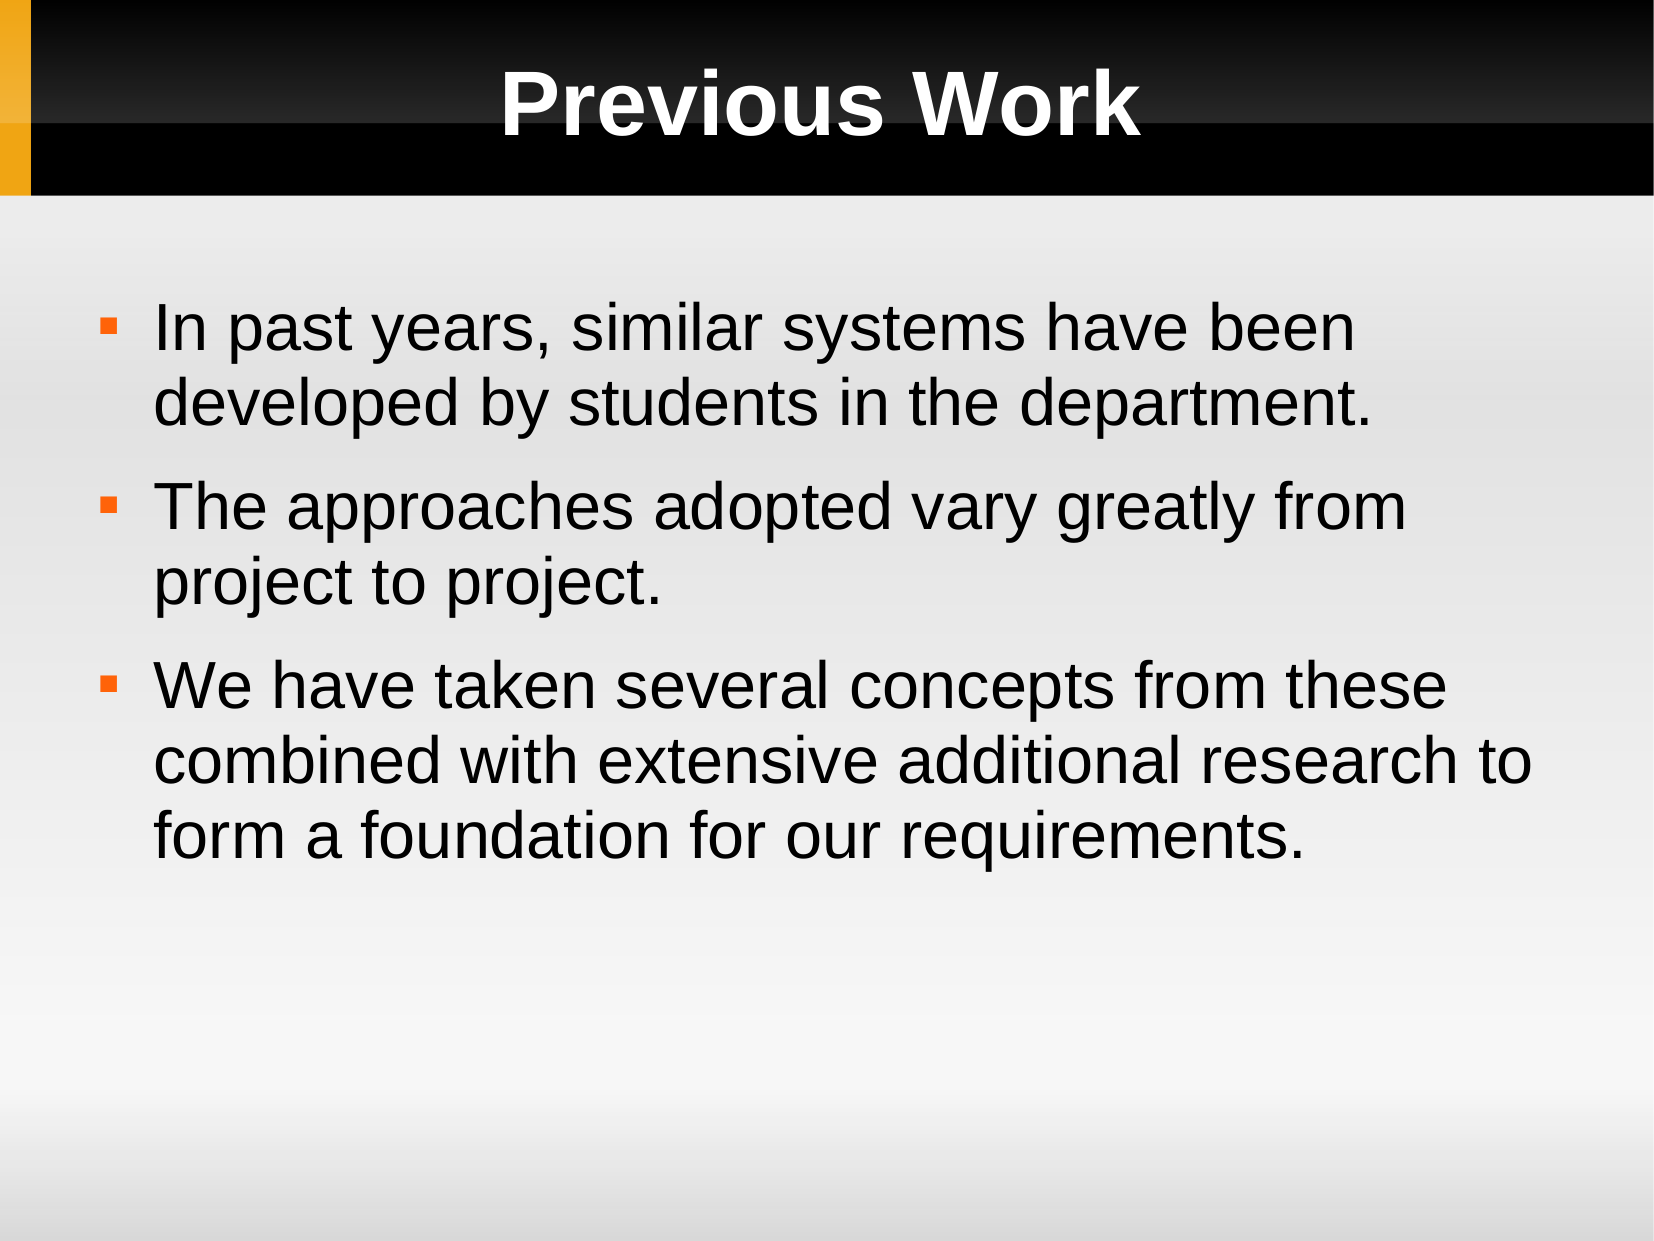

# Previous Work
In past years, similar systems have been developed by students in the department.
The approaches adopted vary greatly from project to project.
We have taken several concepts from these combined with extensive additional research to form a foundation for our requirements.